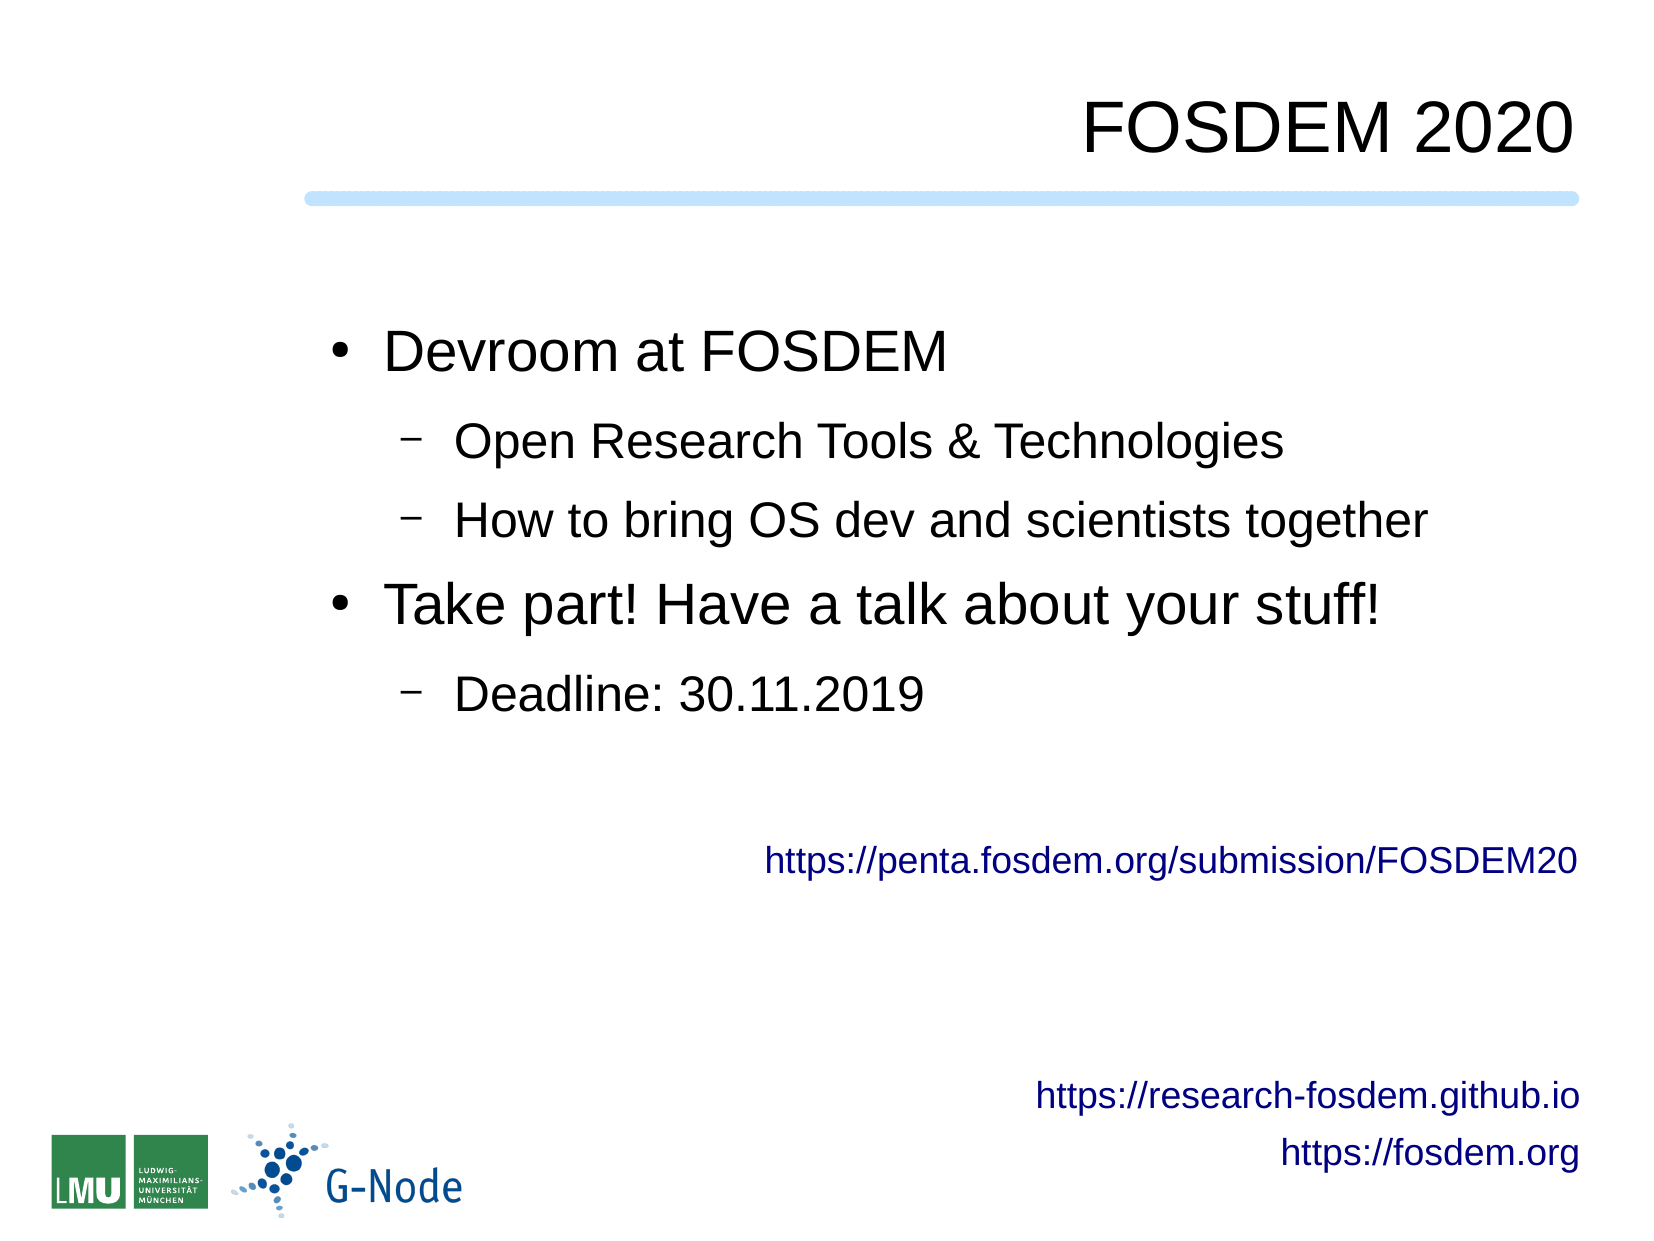

FOSDEM 2020
# Devroom at FOSDEM
Open Research Tools & Technologies
How to bring OS dev and scientists together
Take part! Have a talk about your stuff!
Deadline: 30.11.2019
https://penta.fosdem.org/submission/FOSDEM20
https://research-fosdem.github.io
https://fosdem.org